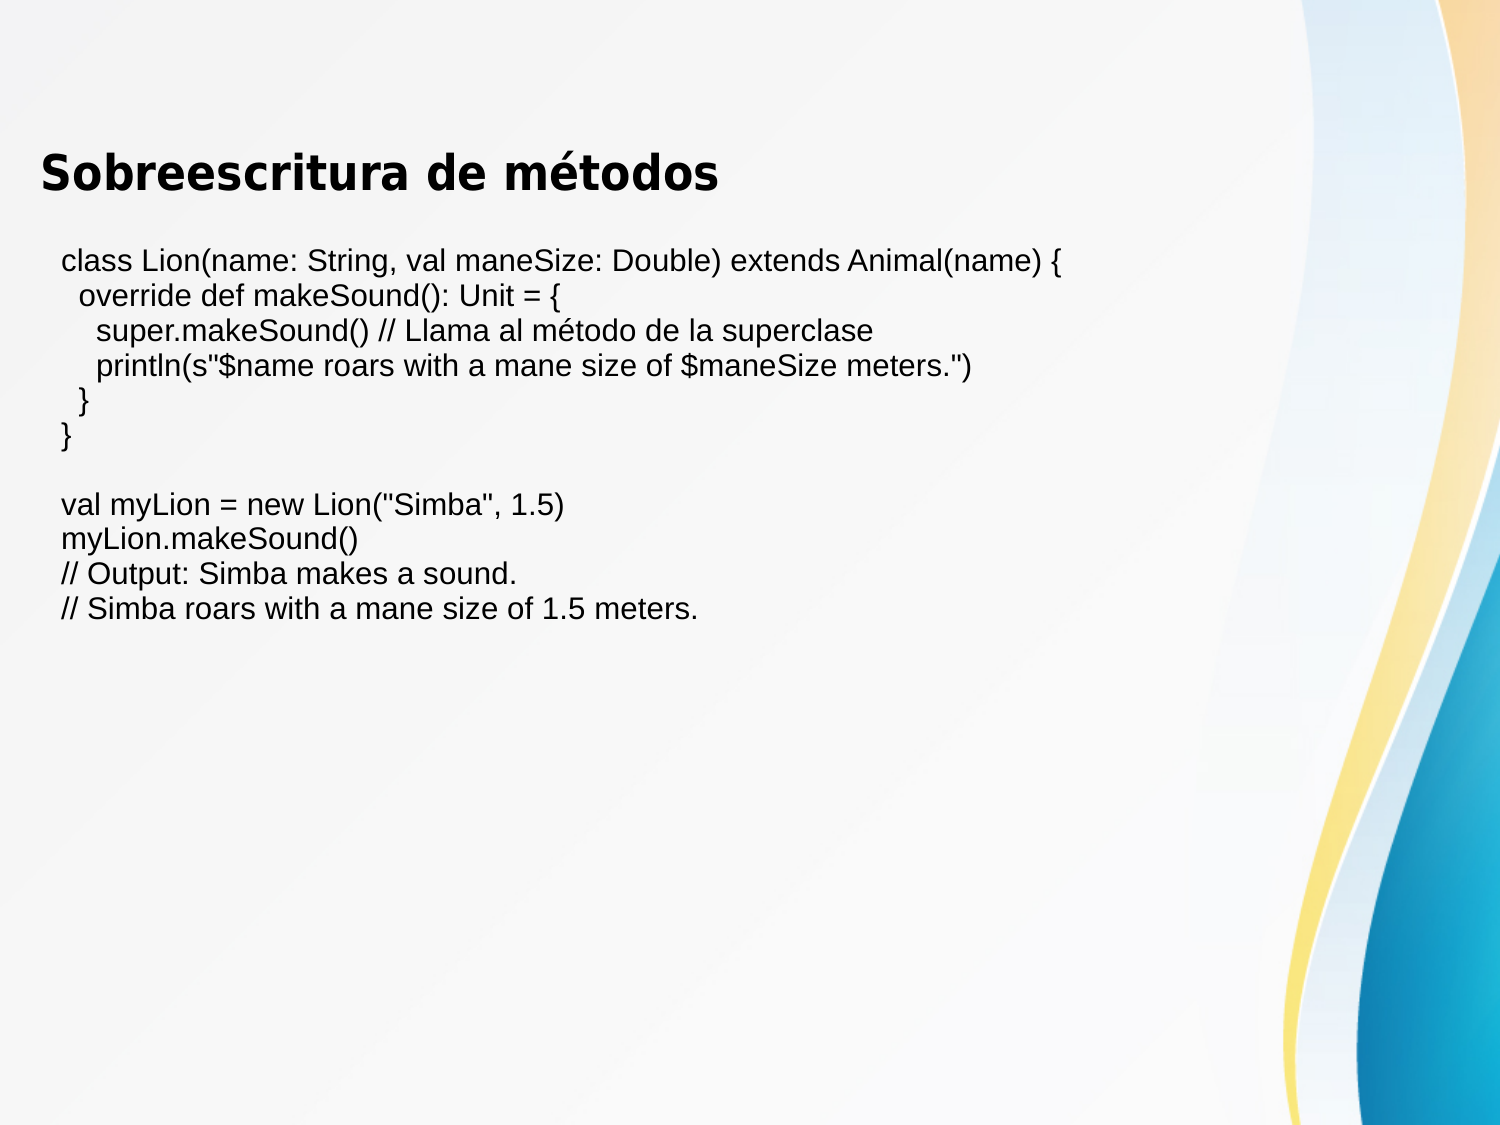

Sobreescritura de métodos
class Lion(name: String, val maneSize: Double) extends Animal(name) {
 override def makeSound(): Unit = {
 super.makeSound() // Llama al método de la superclase
 println(s"$name roars with a mane size of $maneSize meters.")
 }
}
val myLion = new Lion("Simba", 1.5)
myLion.makeSound()
// Output: Simba makes a sound.
// Simba roars with a mane size of 1.5 meters.